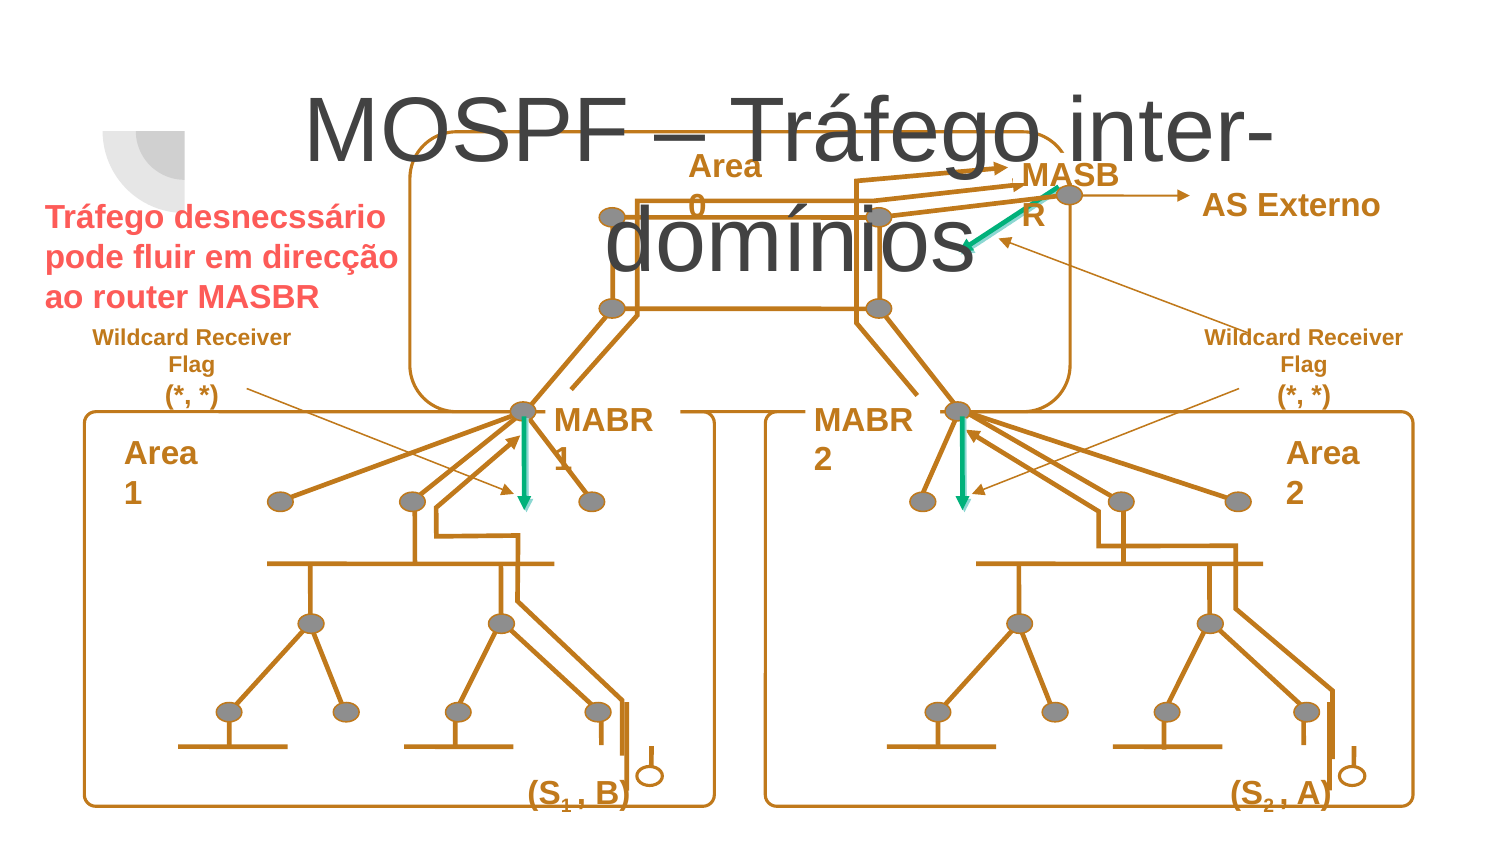

# MOSPF – Tráfego inter-domínios
Area 0
MASBR
AS Externo
Tráfego desnecssário pode fluir em direcção ao router MASBR
Wildcard Receiver Flag
(*, *)
Wildcard Receiver Flag
(*, *)
MABR1
MABR2
Area 1
Area 2
(S1 , B)
(S2 , A)